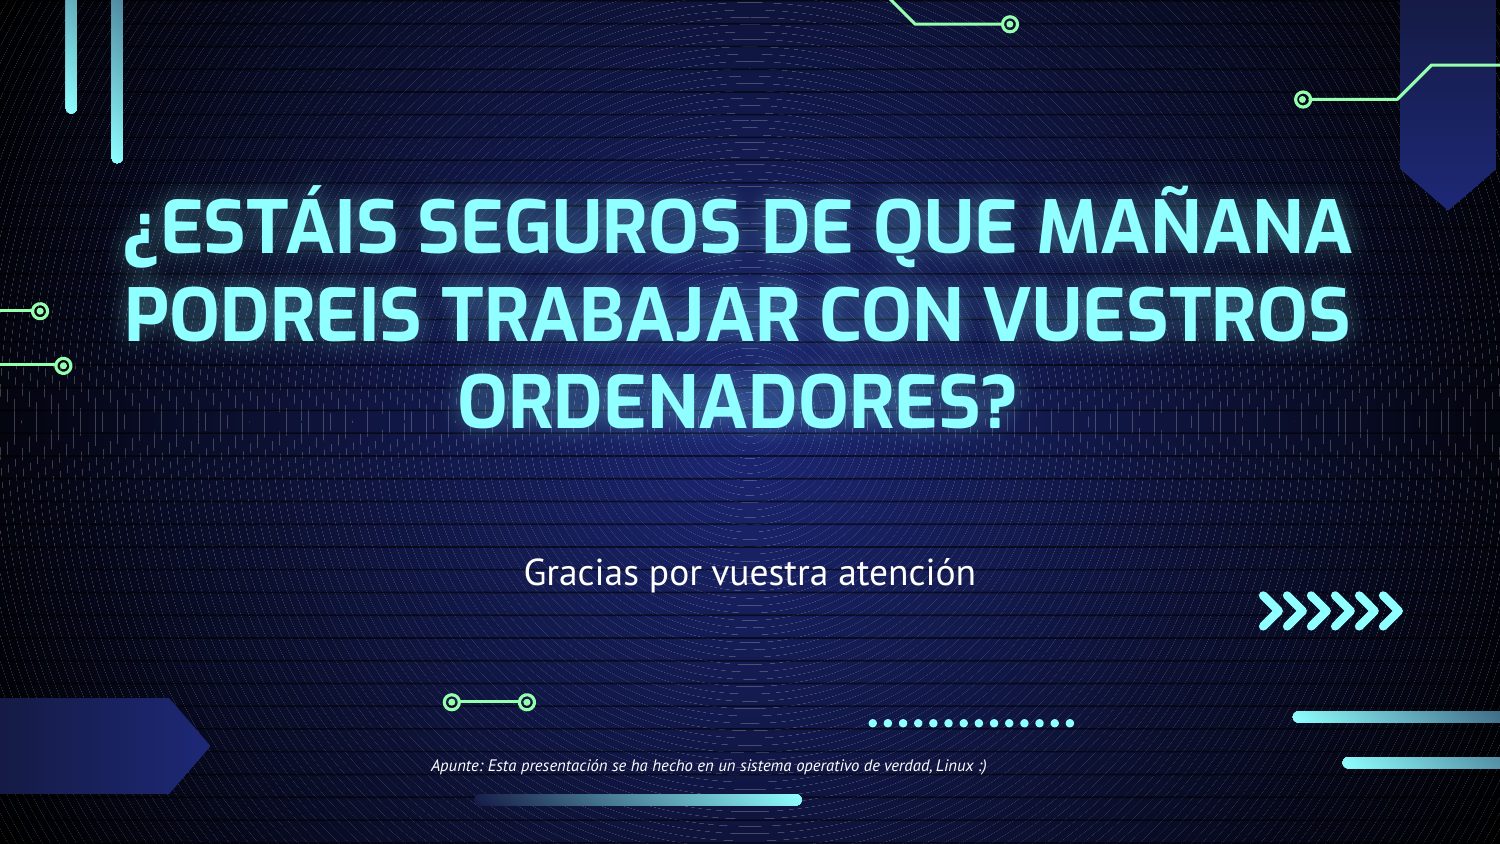

# ¿ESTÁIS SEGUROS DE QUE MAÑANA PODREIS TRABAJAR CON VUESTROS ORDENADORES?
Gracias por vuestra atención
Apunte: Esta presentación se ha hecho en un sistema operativo de verdad, Linux :)